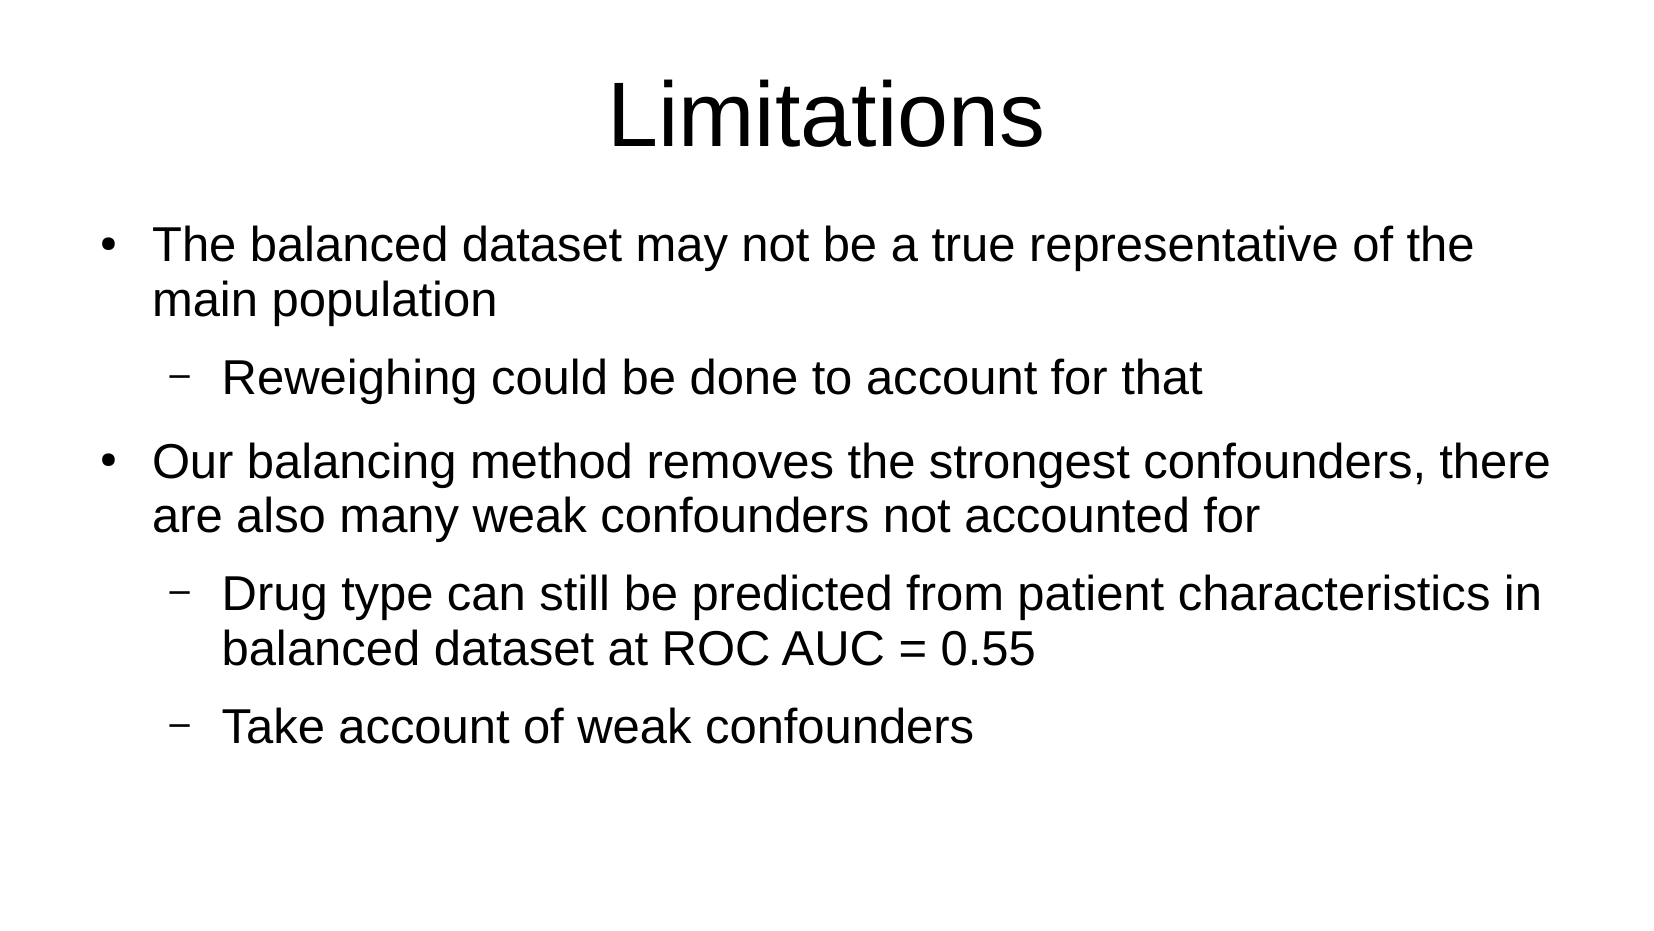

# Limitations
The balanced dataset may not be a true representative of the main population
Reweighing could be done to account for that
Our balancing method removes the strongest confounders, there are also many weak confounders not accounted for
Drug type can still be predicted from patient characteristics in balanced dataset at ROC AUC = 0.55
Take account of weak confounders